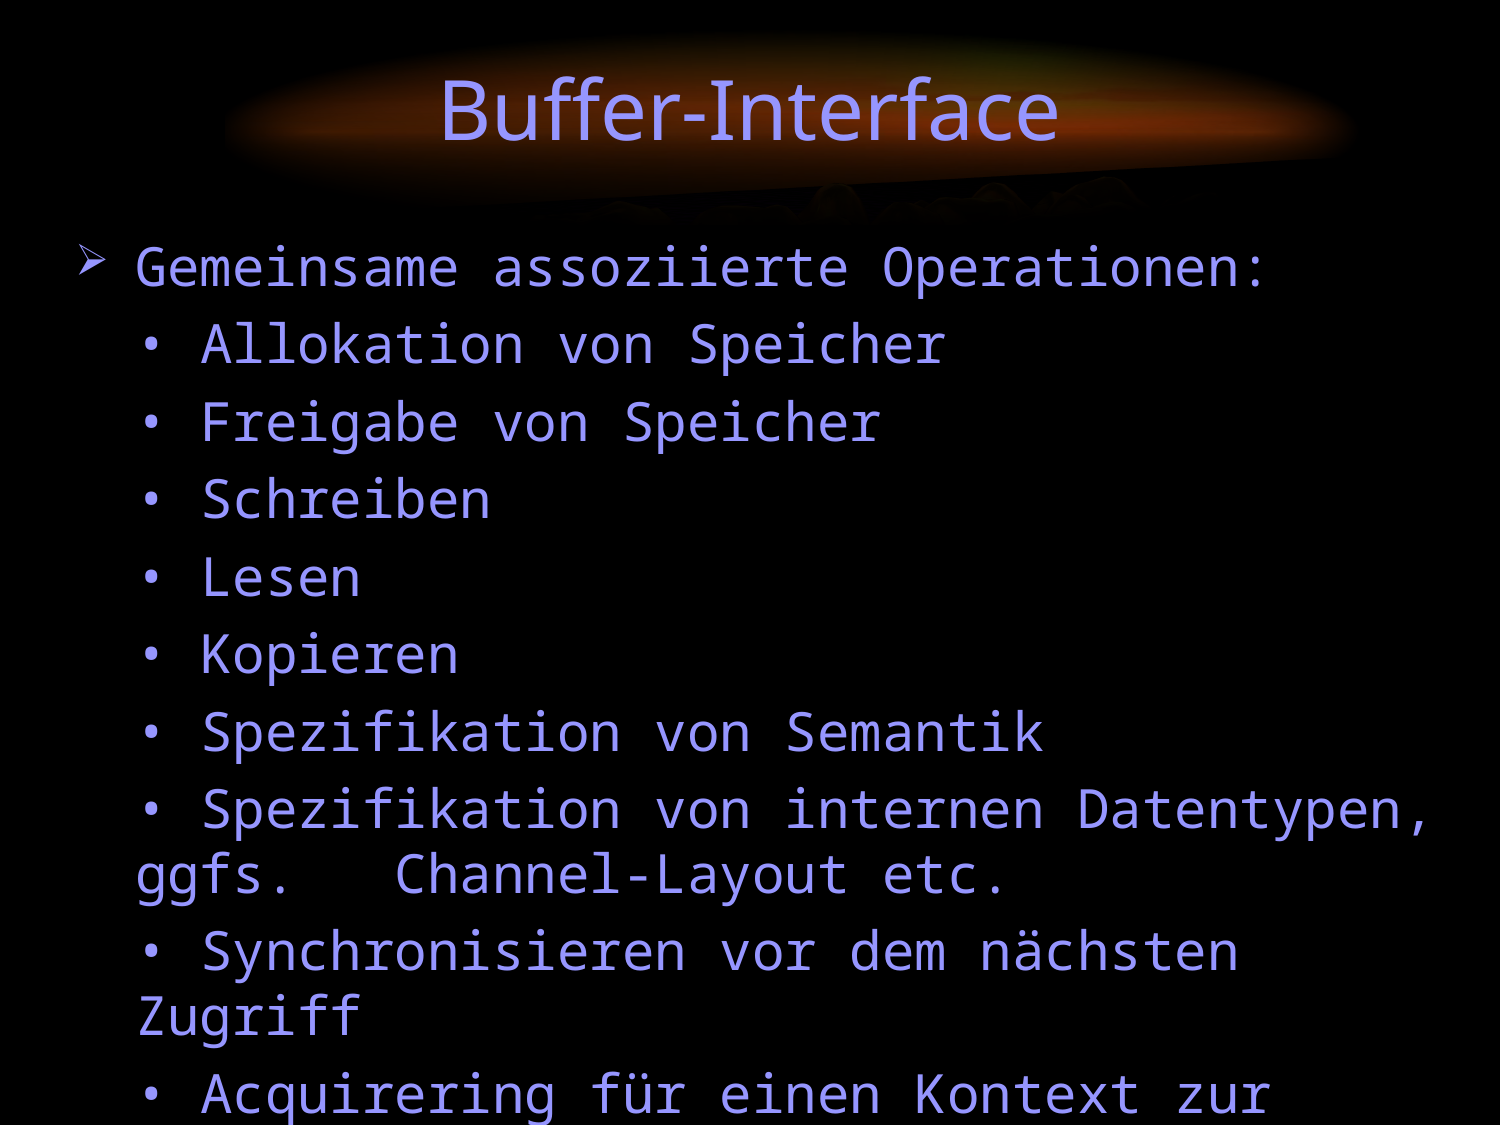

Buffer-Interface
Gemeinsame assoziierte Operationen:
• Allokation von Speicher
• Freigabe von Speicher
• Schreiben
• Lesen
• Kopieren
• Spezifikation von Semantik
• Spezifikation von internen Datentypen, ggfs. Channel-Layout etc.
• Synchronisieren vor dem nächsten Zugriff
• Acquirering für einen Kontext zur Nutzung 	 von API- Interoperabilität